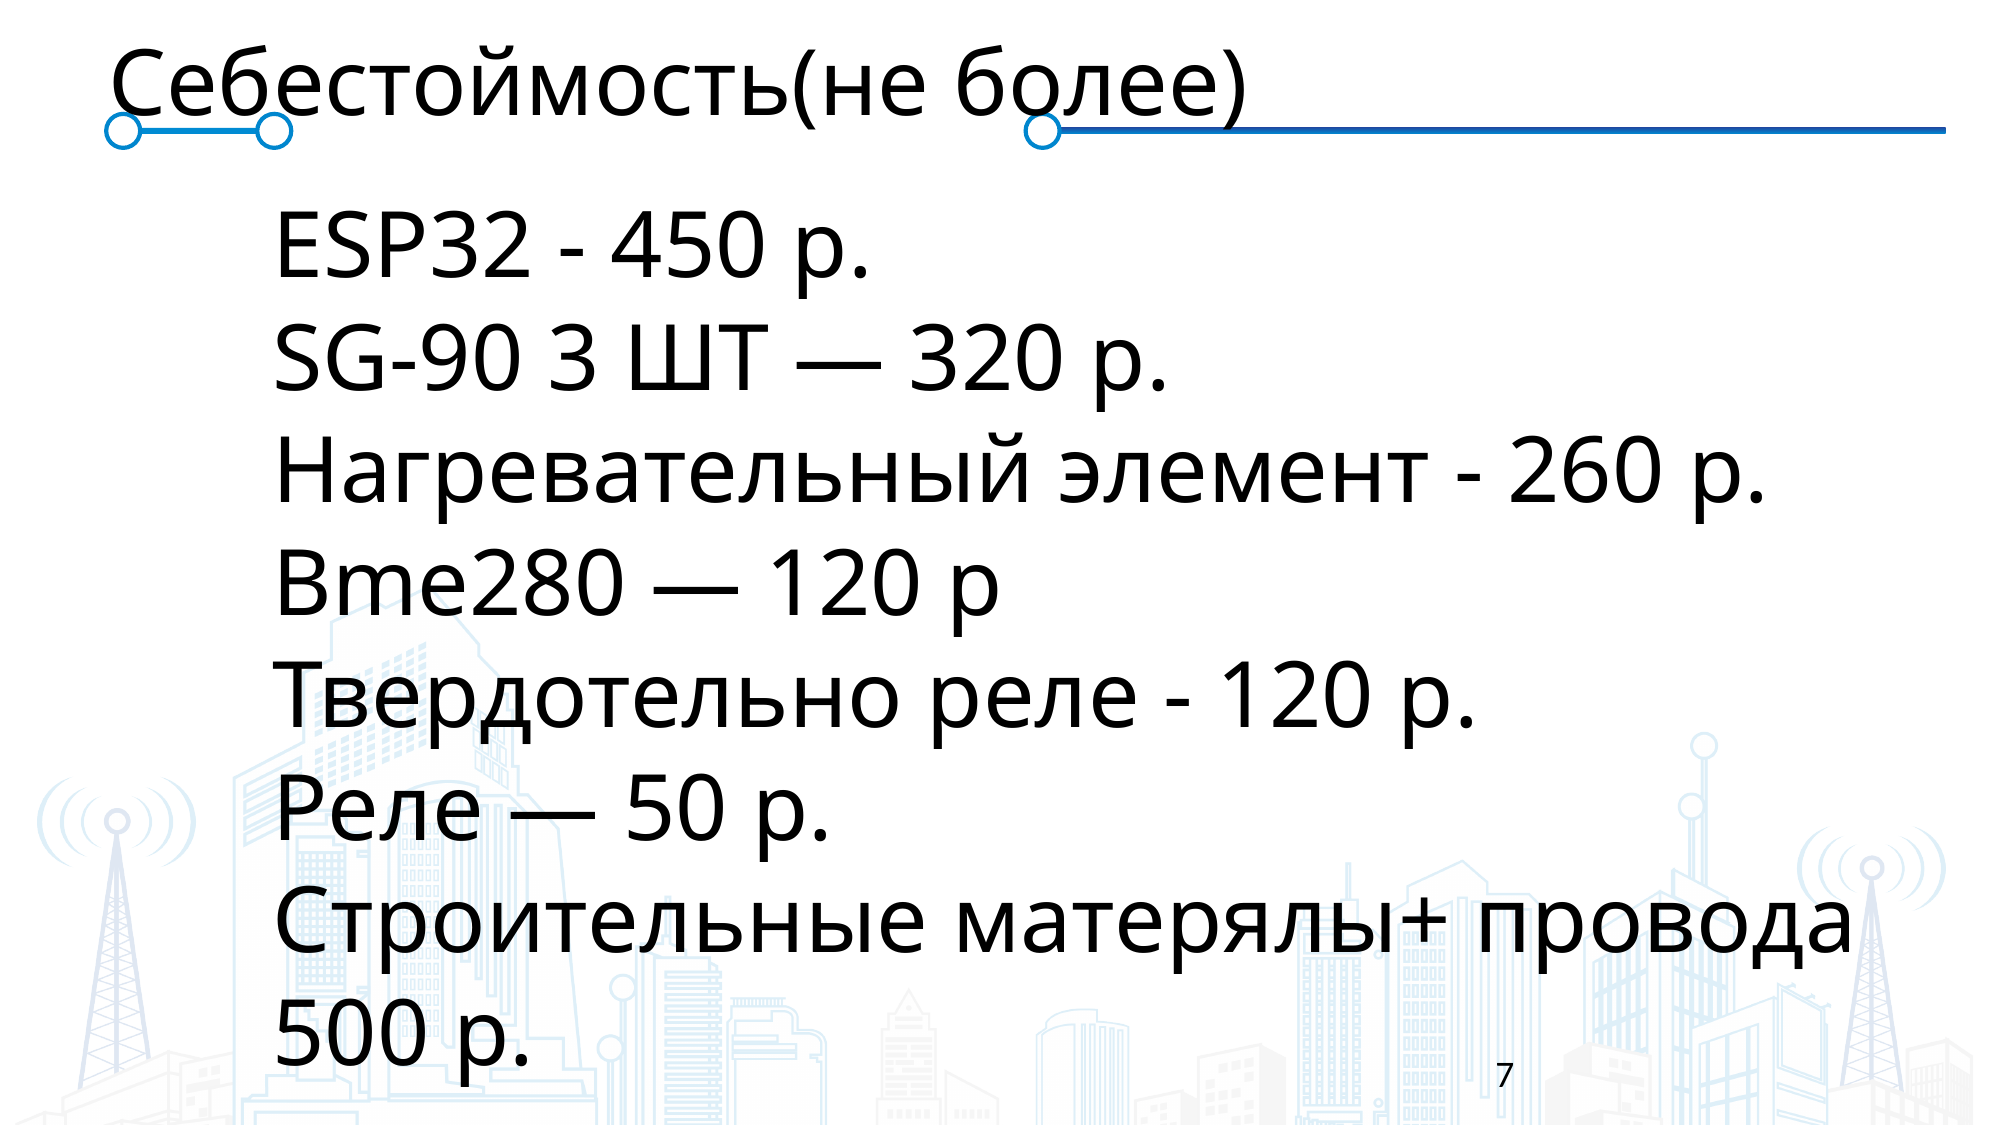

# Себестоймость(не более)
ESP32 - 450 р.
SG-90 3 ШТ — 320 р.
Нагревательный элемент - 260 р.
Bme280 — 120 р
Твердотельно реле - 120 р.
Реле — 50 р.
Строительные матерялы+ провода 500 р.